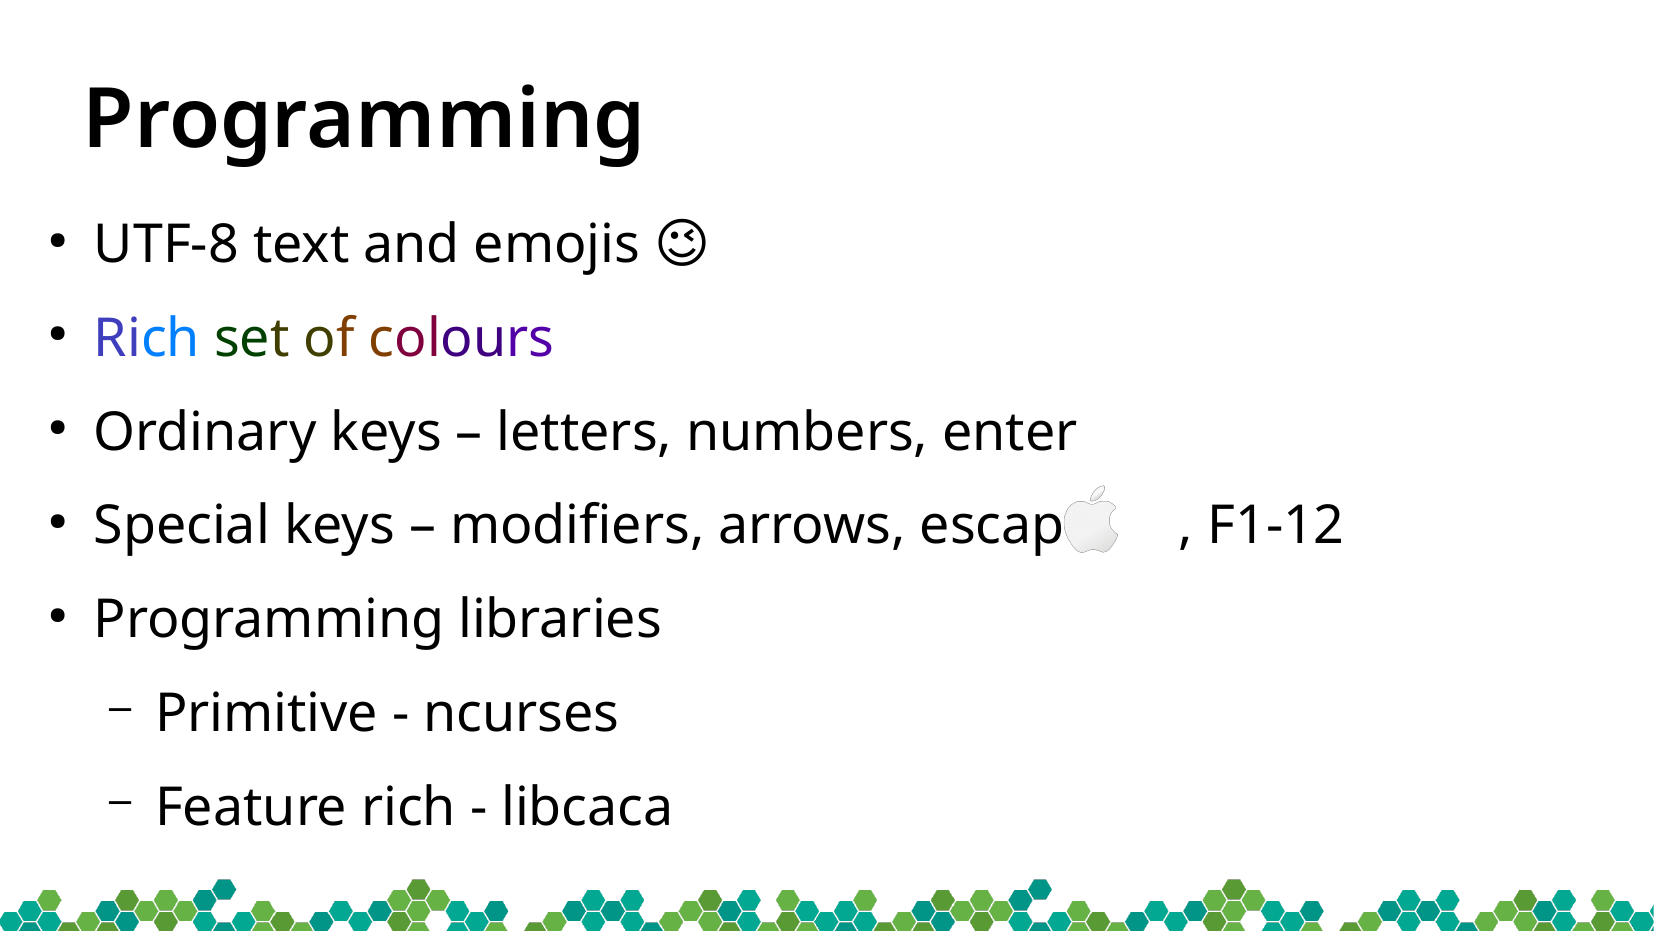

# Programming
UTF-8 text and emojis 😉
Rich set of colours
Ordinary keys – letters, numbers, enter
Special keys – modifiers, arrows, escape , F1-12
Programming libraries
Primitive - ncurses
Feature rich - libcaca